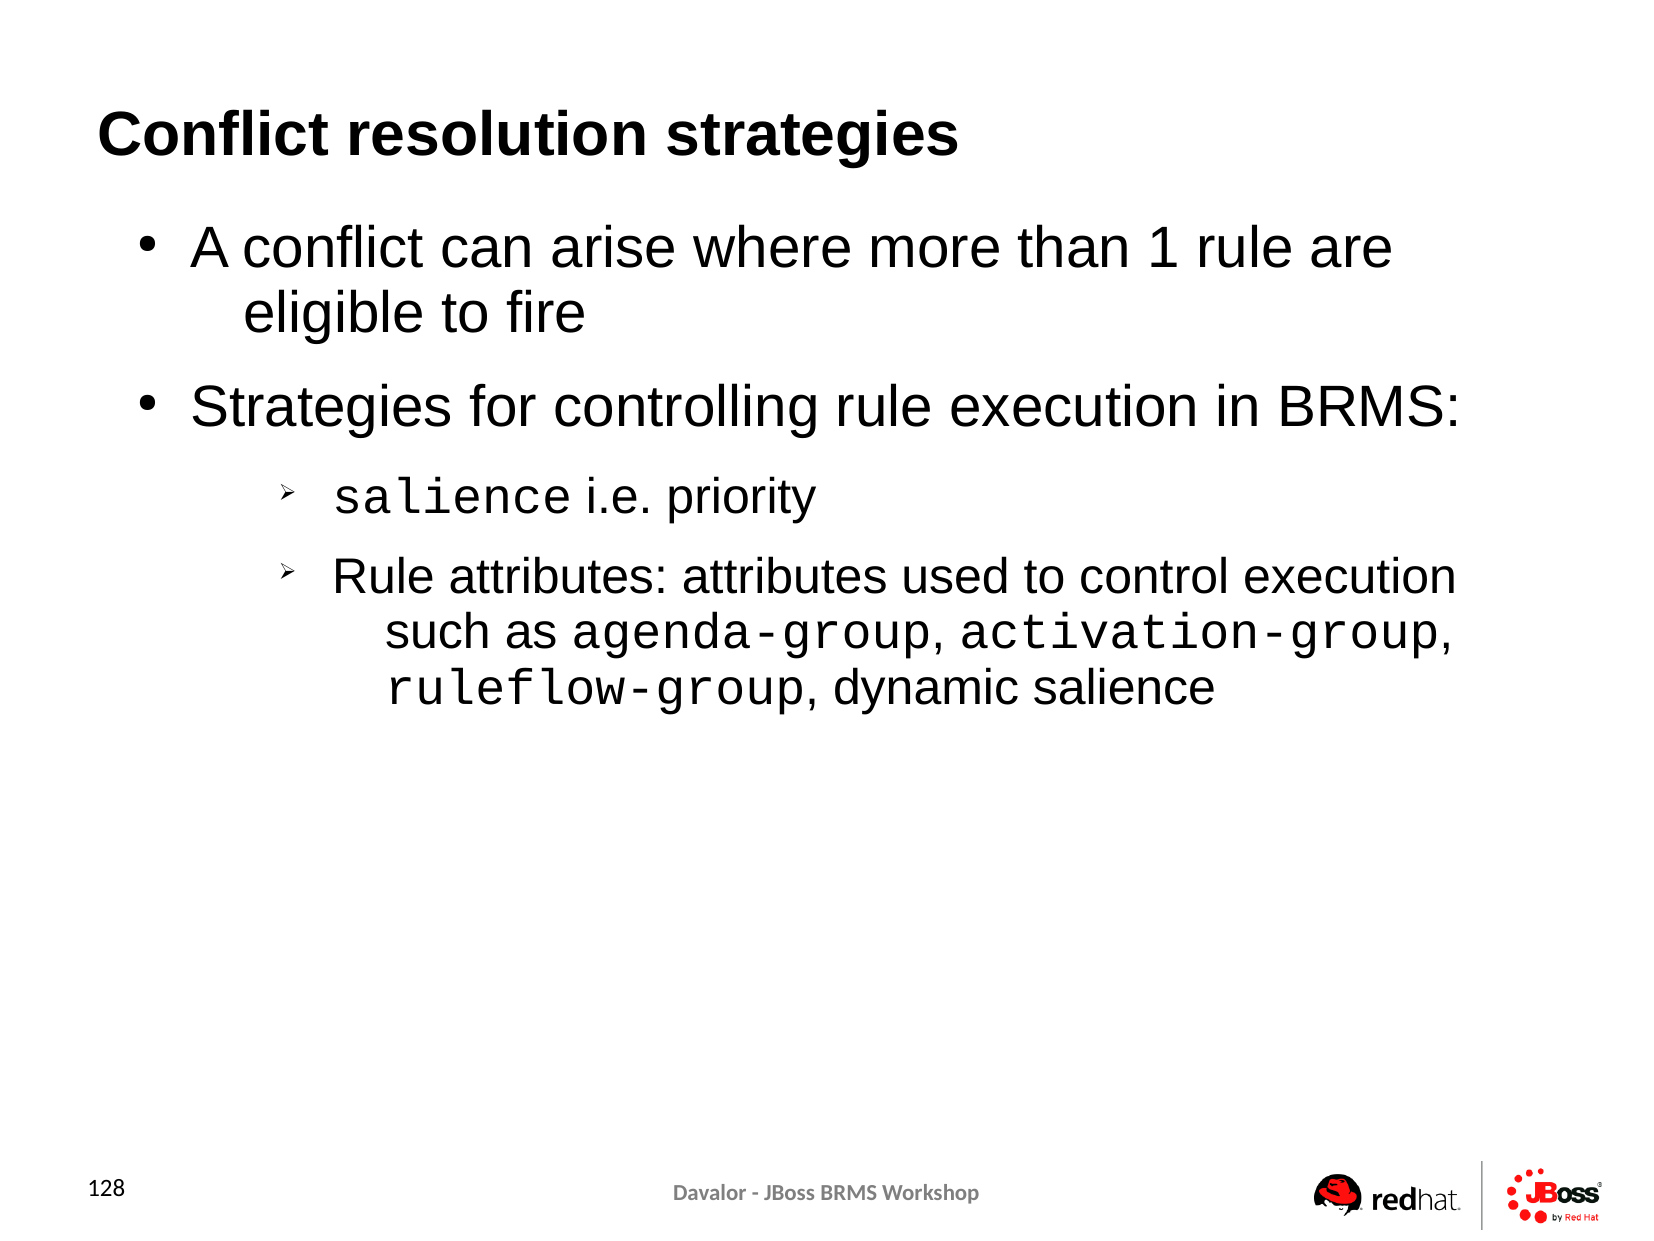

# Conflict resolution strategies
A conflict can arise where more than 1 rule are eligible to fire
Strategies for controlling rule execution in BRMS:
salience i.e. priority
Rule attributes: attributes used to control execution such as agenda-group, activation-group, ruleflow-group, dynamic salience